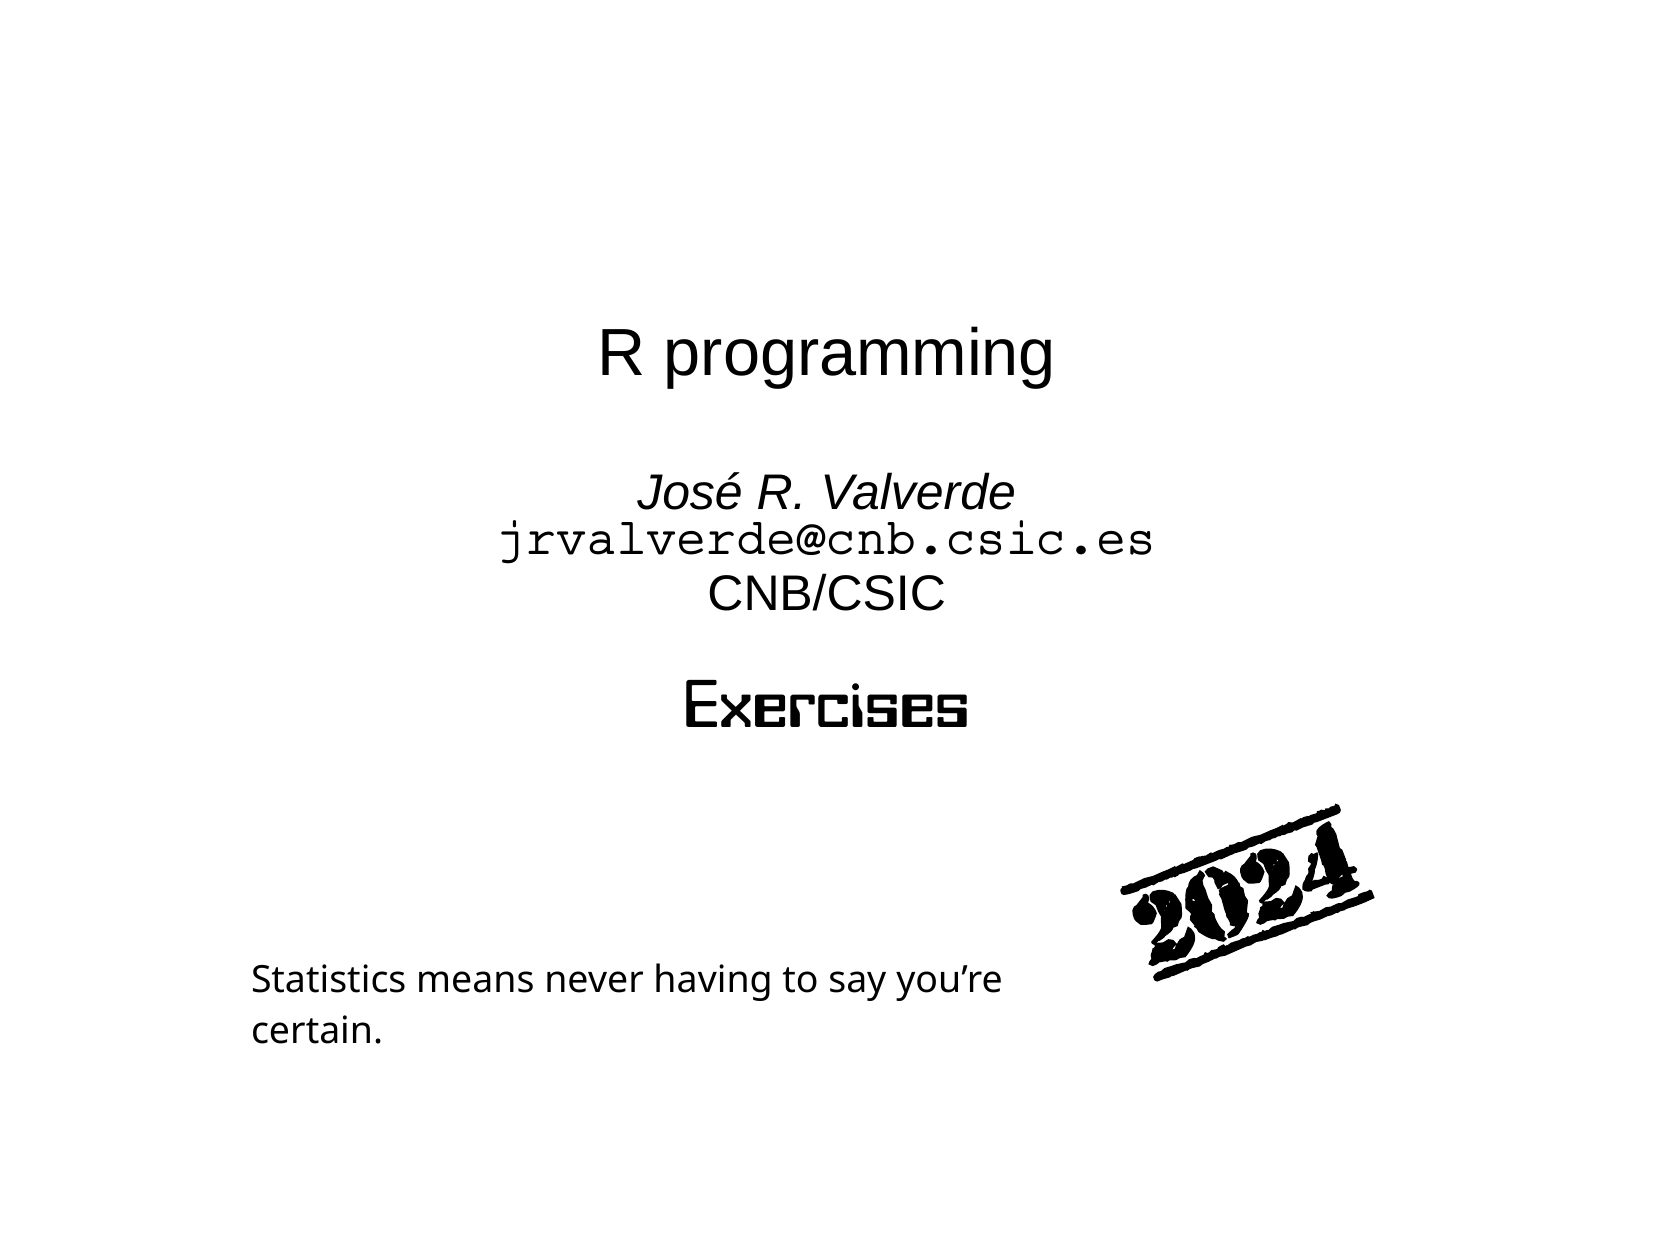

# R programming
José R. Valverde
jrvalverde@cnb.csic.es
CNB/CSIC
Exercises
2024
Statistics means never having to say you’re certain.